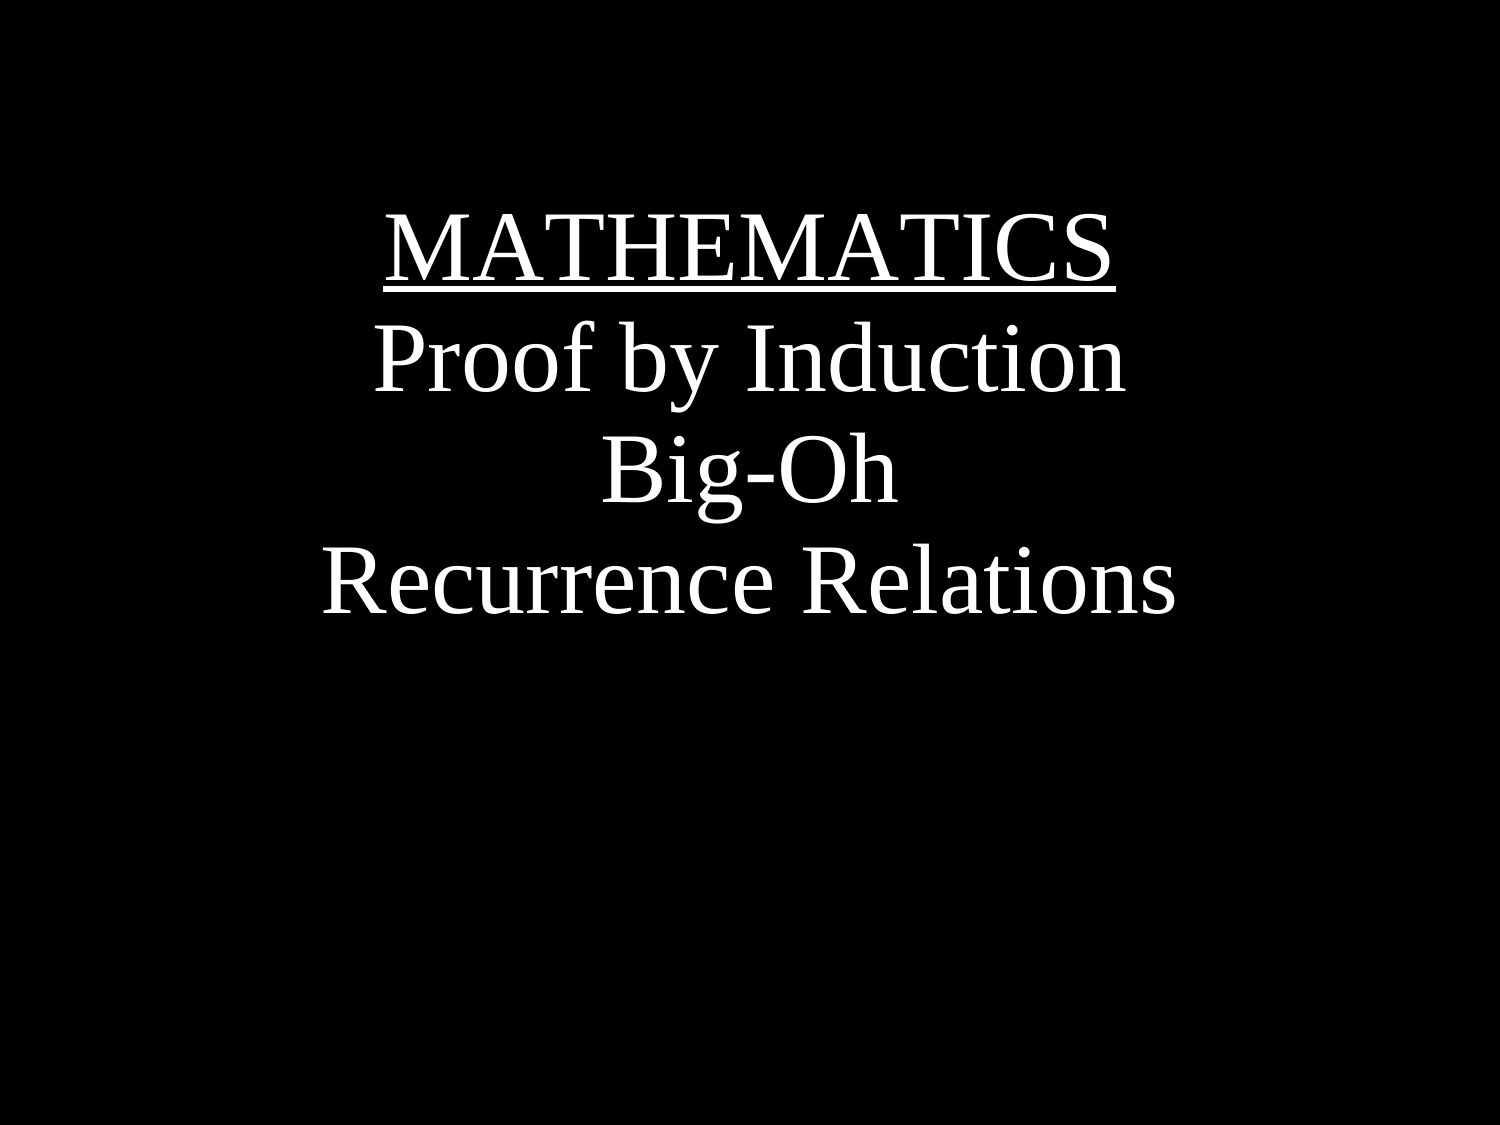

# MATHEMATICS Proof by Induction Big-Oh Recurrence Relations